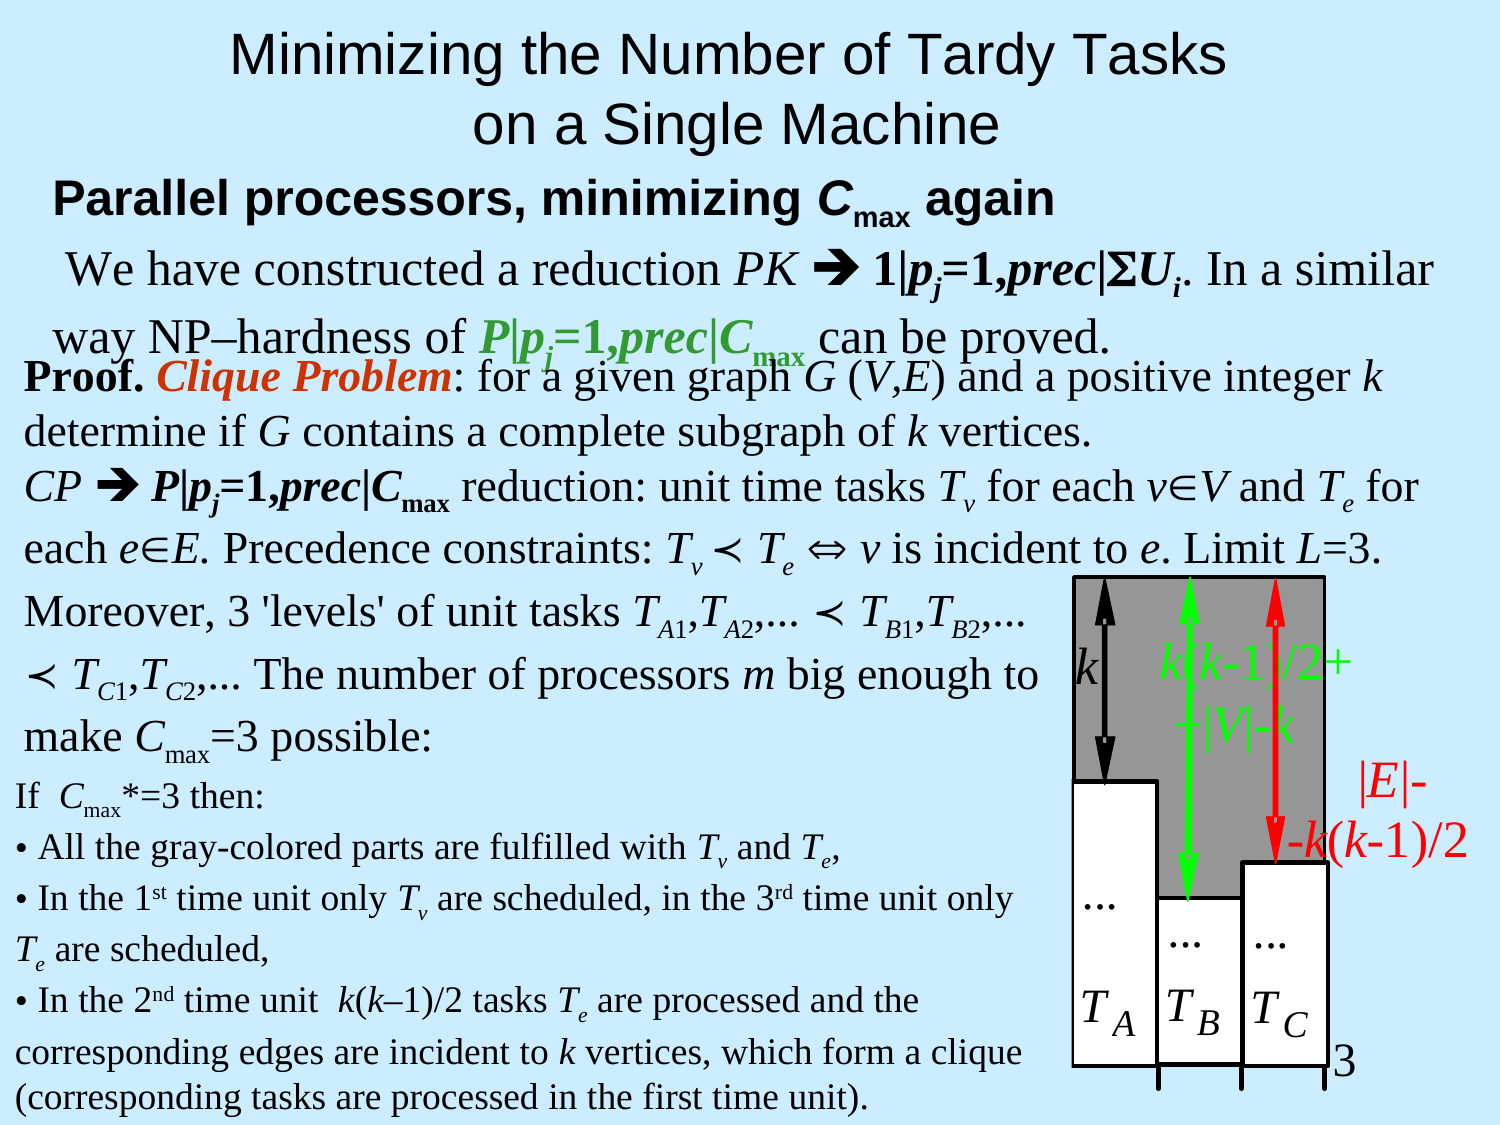

# Minimizing the Number of Tardy Tasks on a Single Machine
Parallel processors, minimizing Cmax again
 We have constructed a reduction PK  1|pj=1,prec|Ui. In a similar way NP–hardness of P|pj=1,prec|Cmax can be proved.
Proof. Clique Problem: for a given graph G (V,E) and a positive integer k determine if G contains a complete subgraph of k vertices.
CP  P|pj=1,prec|Cmax reduction: unit time tasks Tv for each vV and Te for each eE. Precedence constraints: Tv  Te  v is incident to e. Limit L=3. Moreover, 3 'levels' of unit tasks TA1,TA2,...  TB1,TB2,...
 TC1,TC2,... The number of processors m big enough to
make Cmax=3 possible:
If Cmax*=3 then:
 All the gray-colored parts are fulfilled with Tv and Te,
 In the 1st time unit only Tv are scheduled, in the 3rd time unit only Te are scheduled,
 In the 2nd time unit k(k–1)/2 tasks Te are processed and the corresponding edges are incident to k vertices, which form a clique (corresponding tasks are processed in the first time unit).